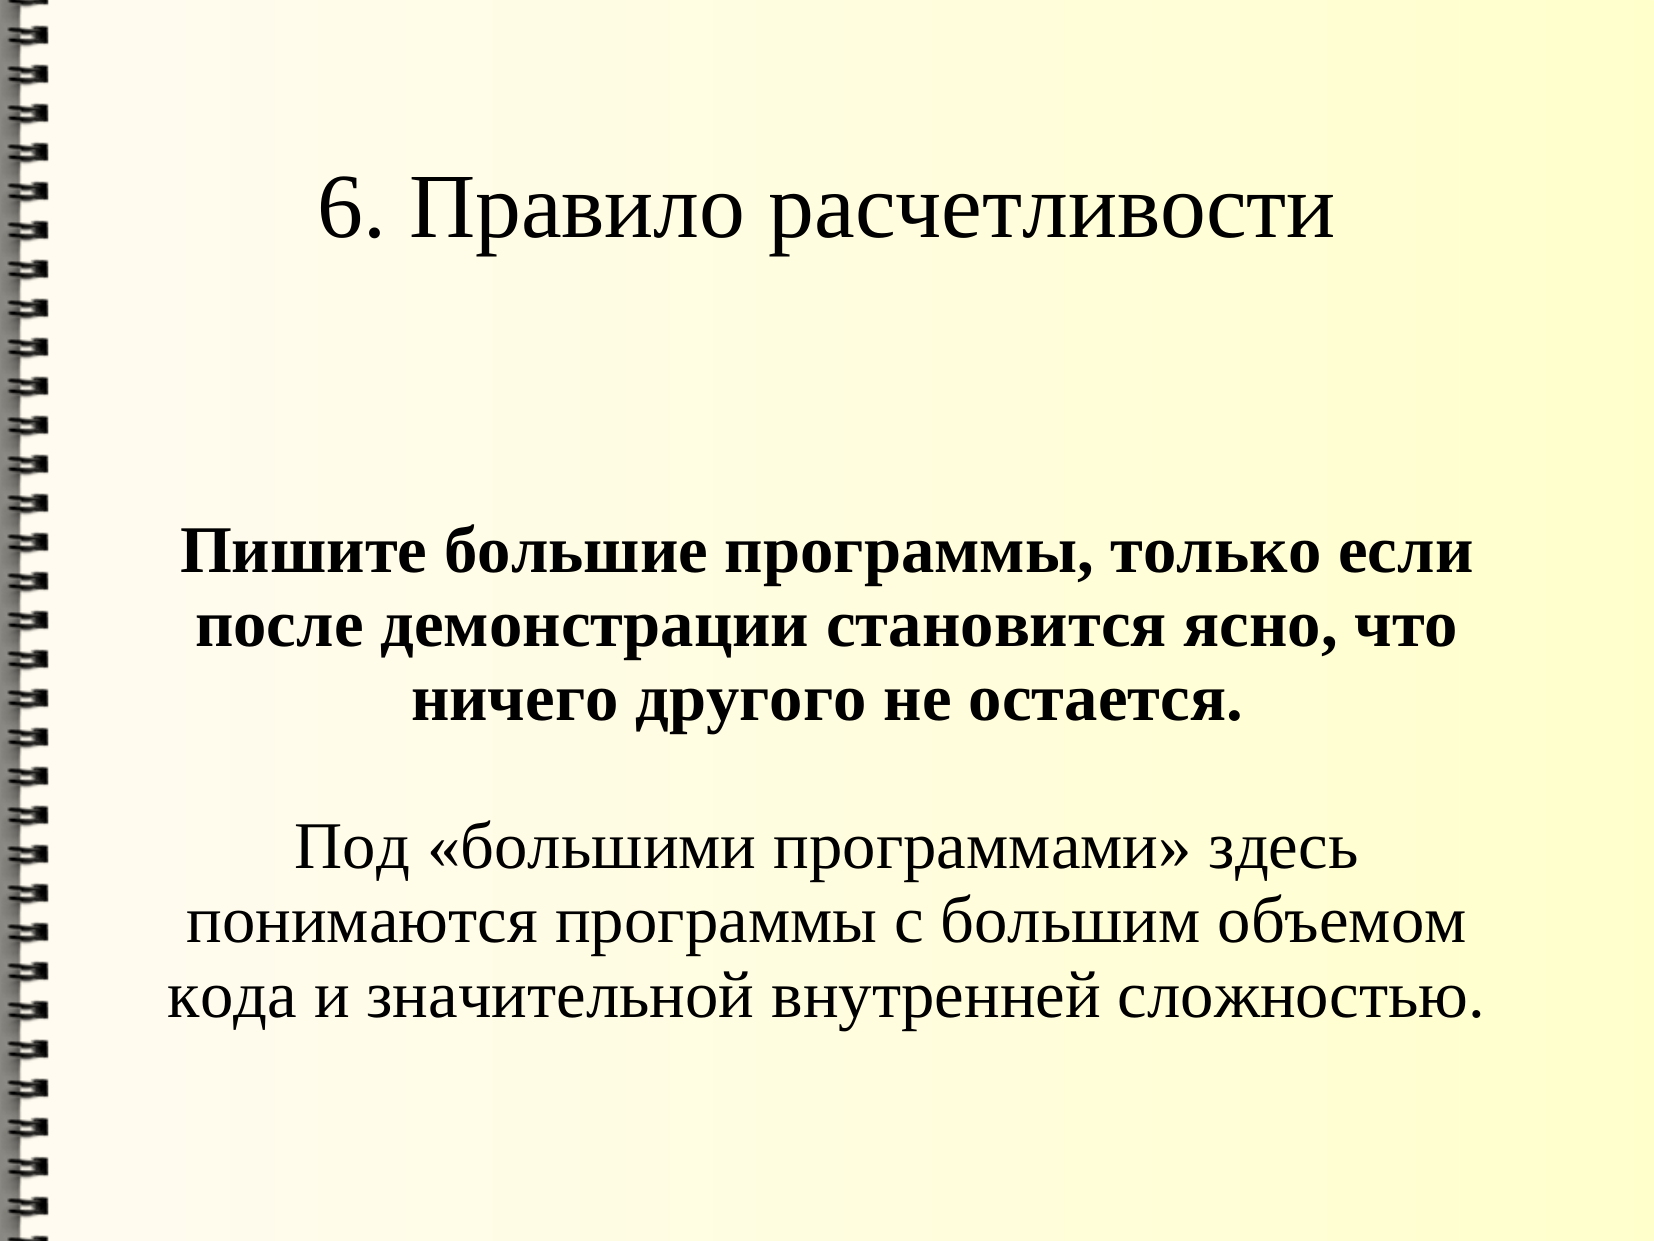

# 6. Правило расчетливости
Пишите большие программы, только если после демонстрации становится ясно, что ничего другого не остается.
Под «большими программами» здесь понимаются программы с большим объемом кода и значительной внутренней сложностью.